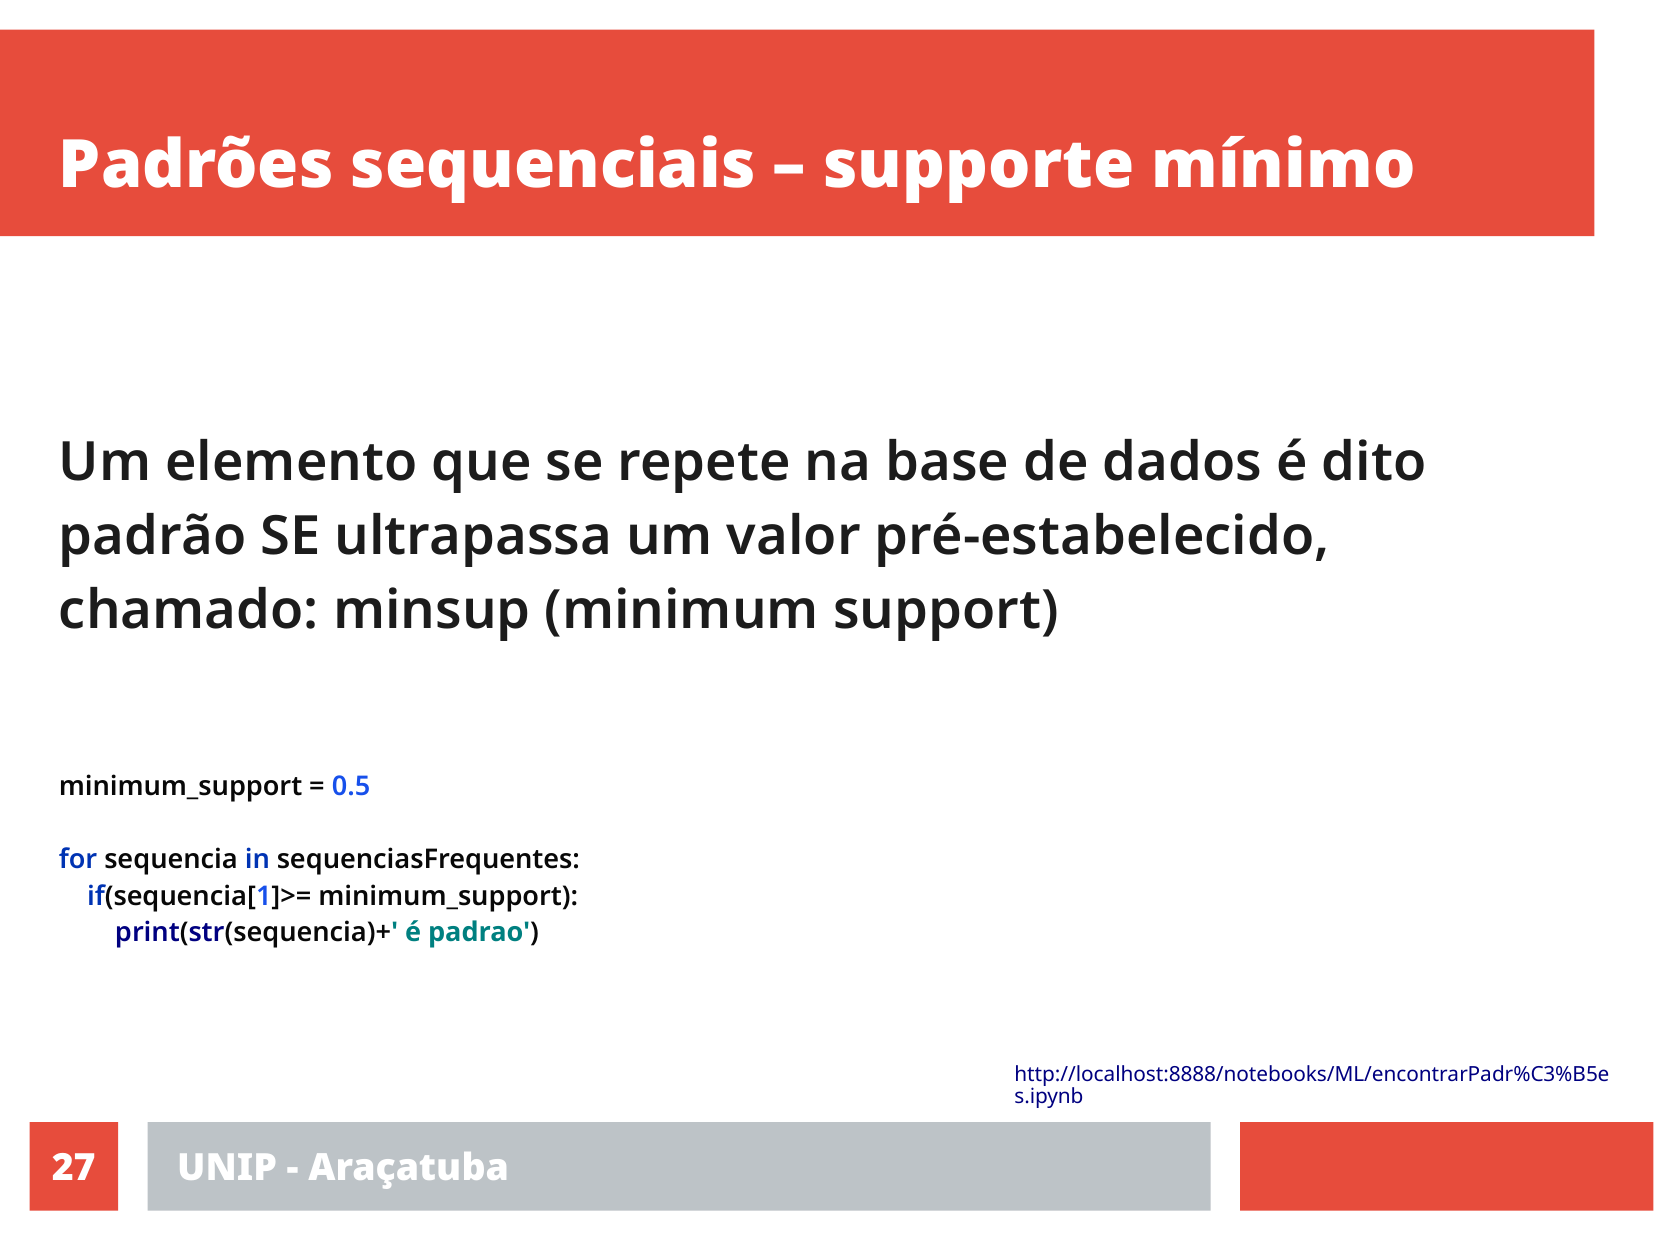

# Padrões sequenciais – supporte mínimo
Um elemento que se repete na base de dados é dito padrão SE ultrapassa um valor pré-estabelecido, chamado: minsup (minimum support)
minimum_support = 0.5
for sequencia in sequenciasFrequentes:
 if(sequencia[1]>= minimum_support):
 print(str(sequencia)+' é padrao')
http://localhost:8888/notebooks/ML/encontrarPadr%C3%B5es.ipynb
27
UNIP - Araçatuba